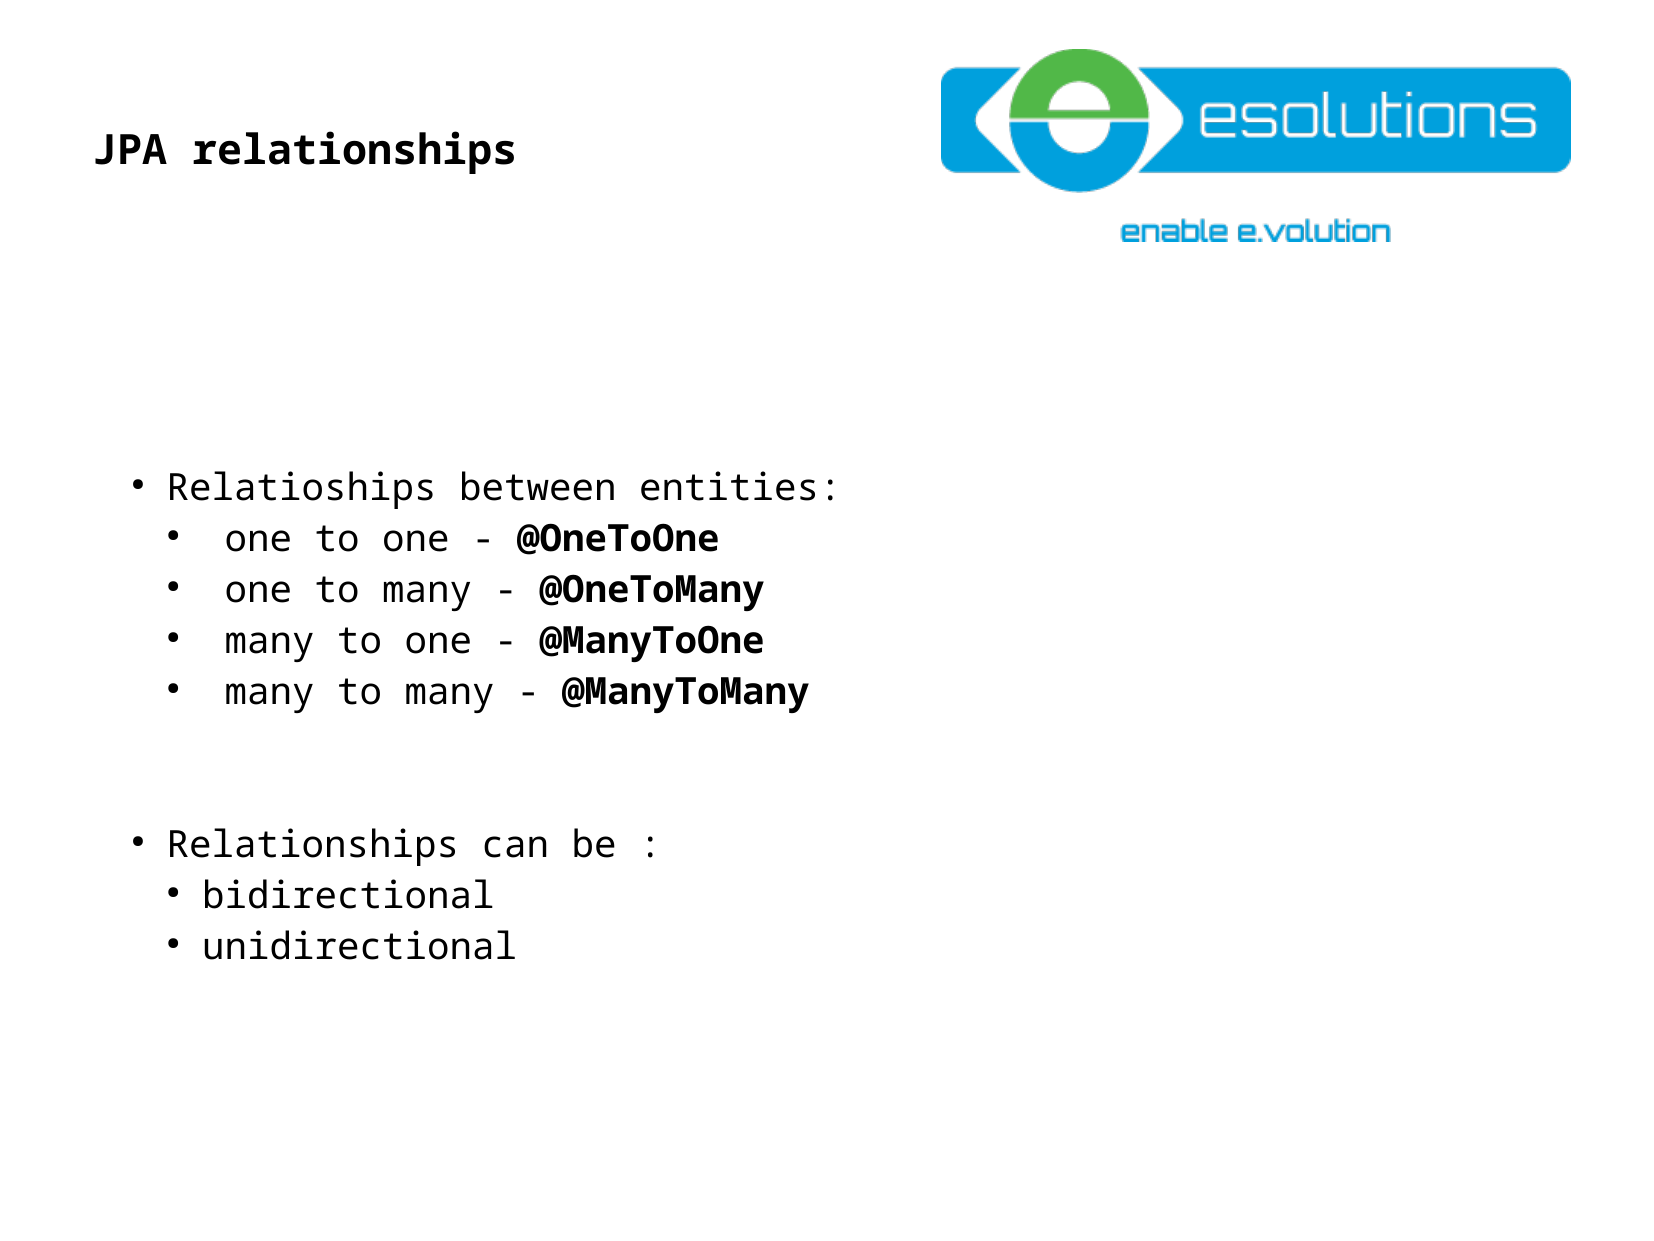

#
JPA relationships
Relatioships between entities:
 one to one - @OneToOne
 one to many - @OneToMany
 many to one - @ManyToOne
 many to many - @ManyToMany
Relationships can be :
bidirectional
unidirectional